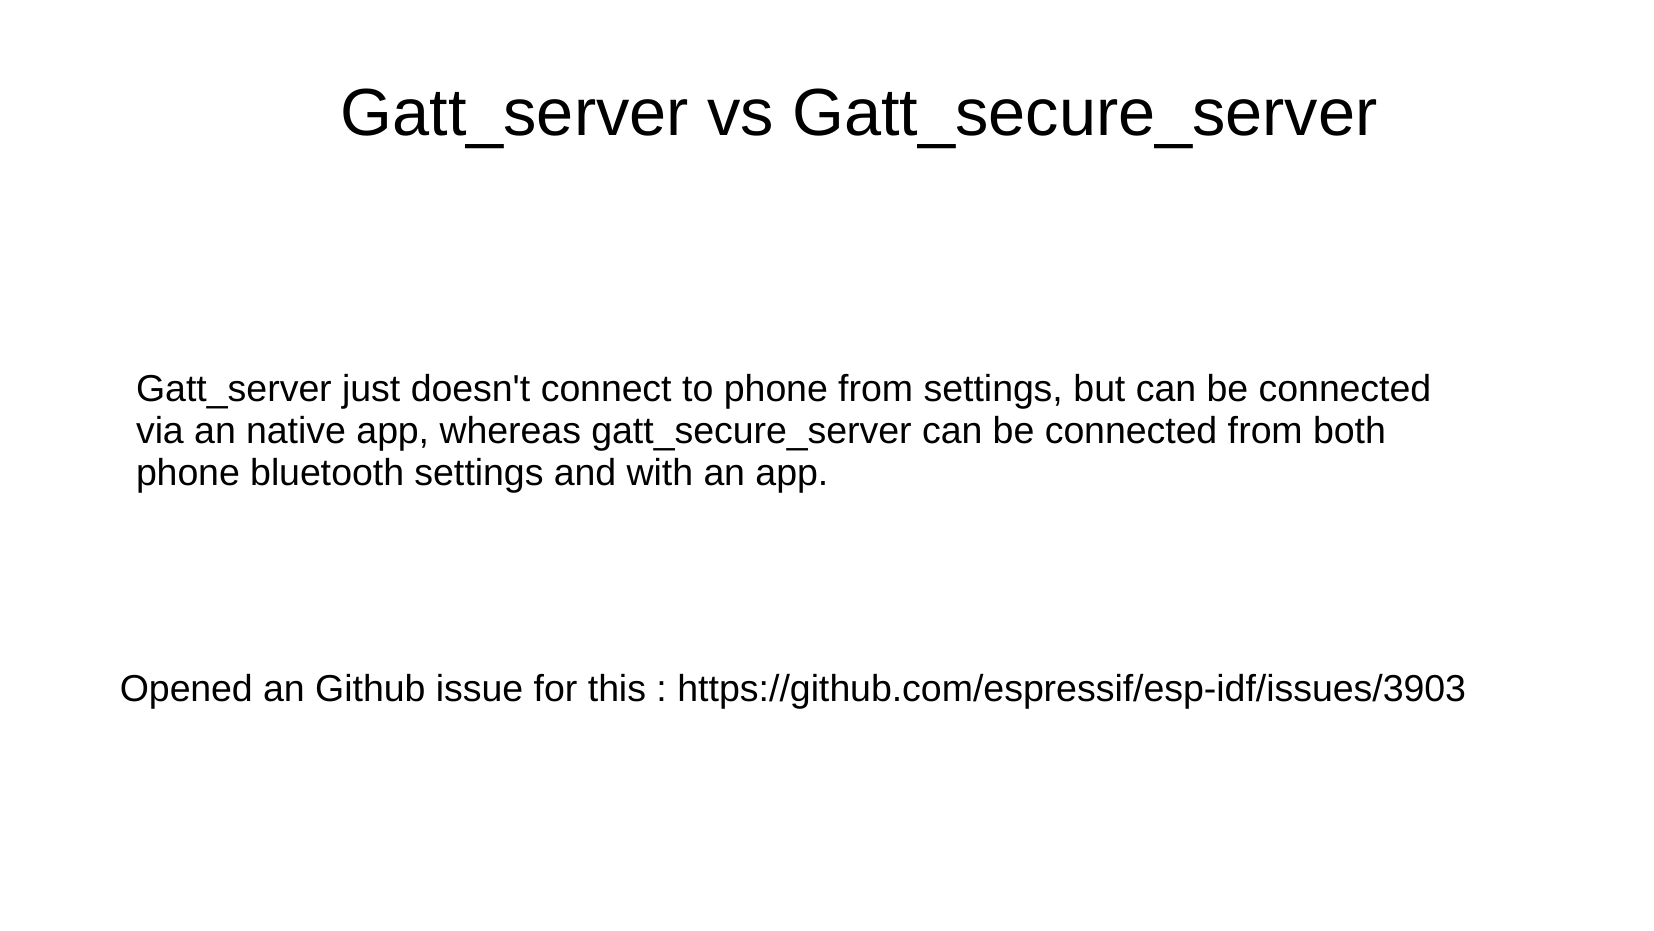

# Gatt_server vs Gatt_secure_server
Gatt_server just doesn't connect to phone from settings, but can be connected via an native app, whereas gatt_secure_server can be connected from both phone bluetooth settings and with an app.
Opened an Github issue for this : https://github.com/espressif/esp-idf/issues/3903